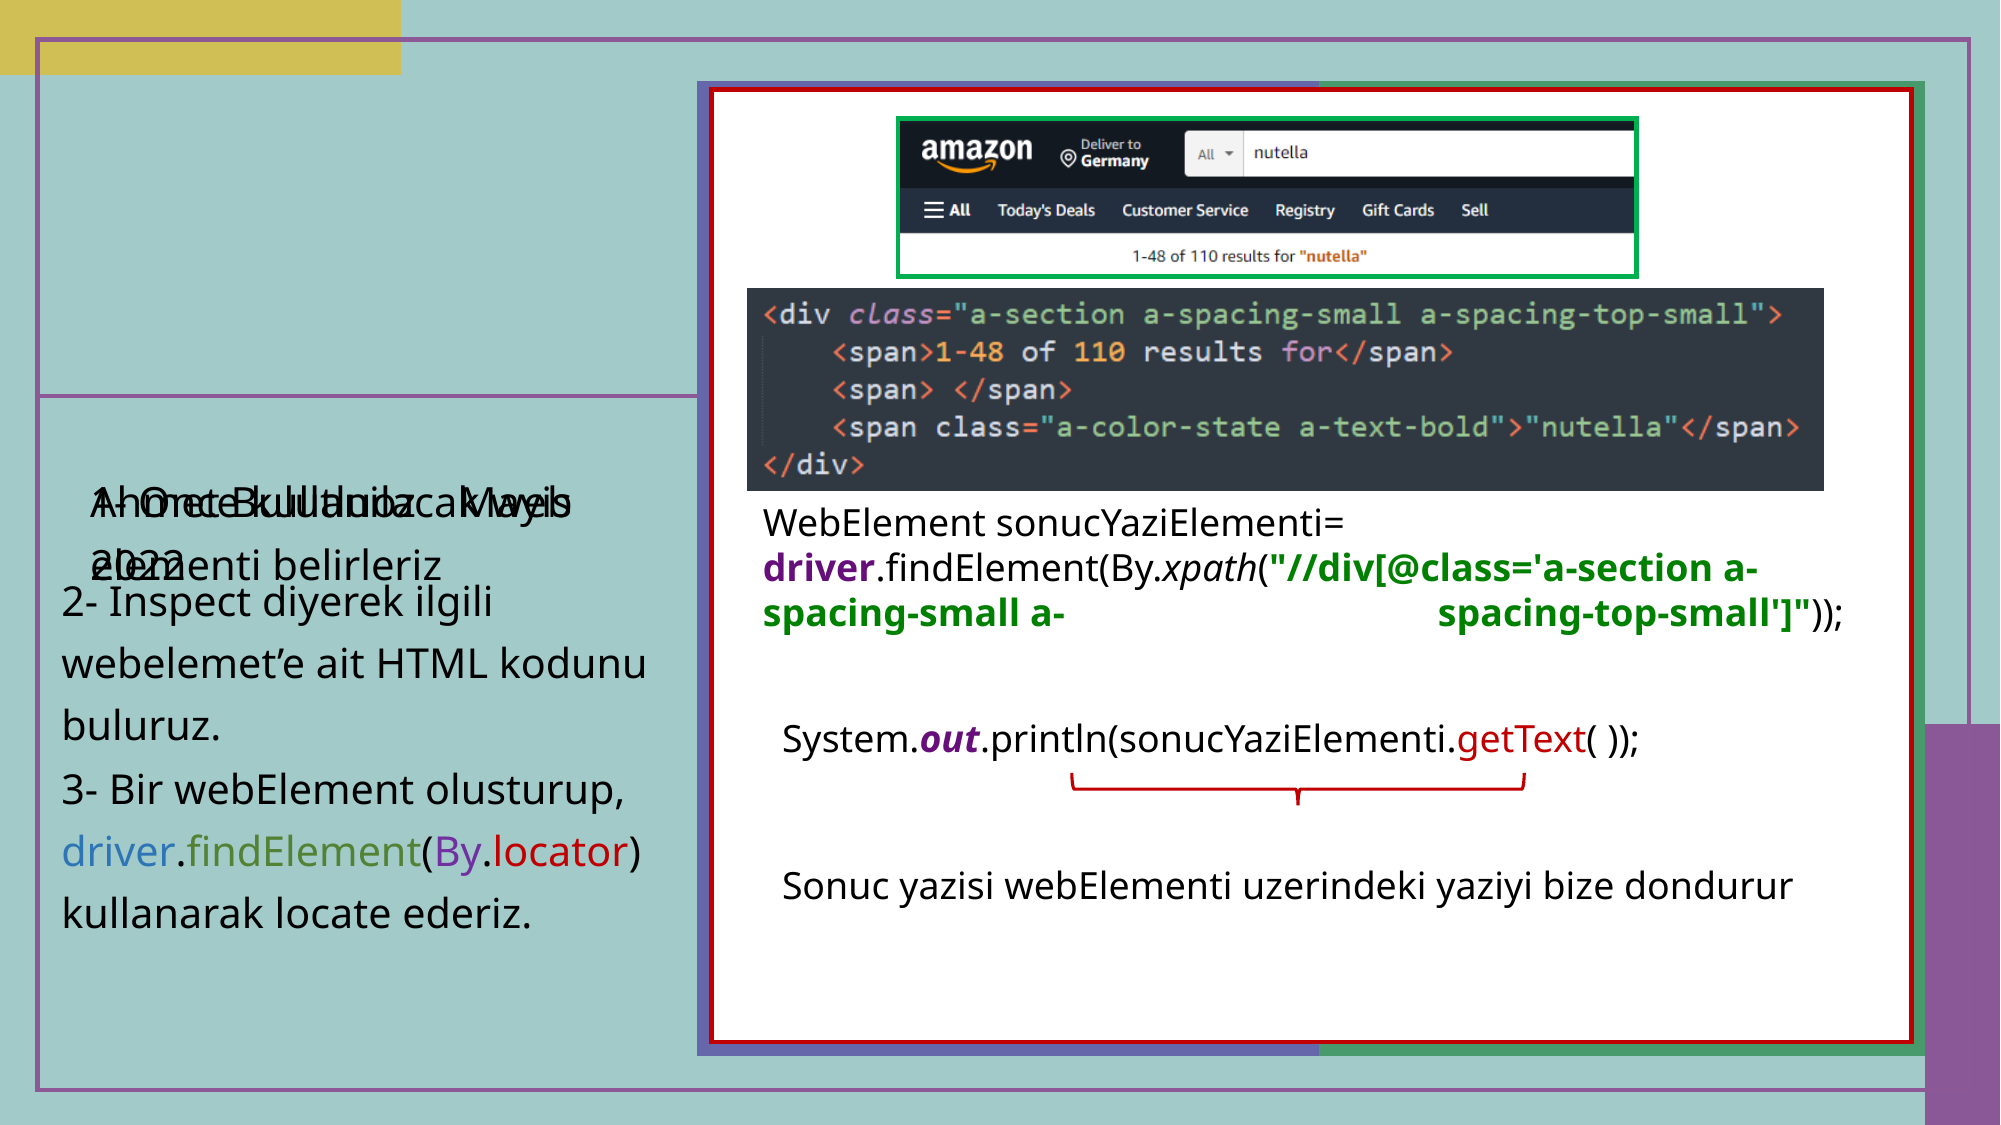

# Test otomasyonu nasil yapilir?
1- Once kullanilacak web elementi belirleriz
Ahmet Bulutluoz Mayis 2022
WebElement sonucYaziElementi=
driver.findElement(By.xpath("//div[@class='a-section a-spacing-small a-					spacing-top-small']"));
2- Inspect diyerek ilgili webelemet’e ait HTML kodunu buluruz.
System.out.println(sonucYaziElementi.getText( ));
3- Bir webElement olusturup, driver.findElement(By.locator) kullanarak locate ederiz.
Sonuc yazisi webElementi uzerindeki yaziyi bize dondurur